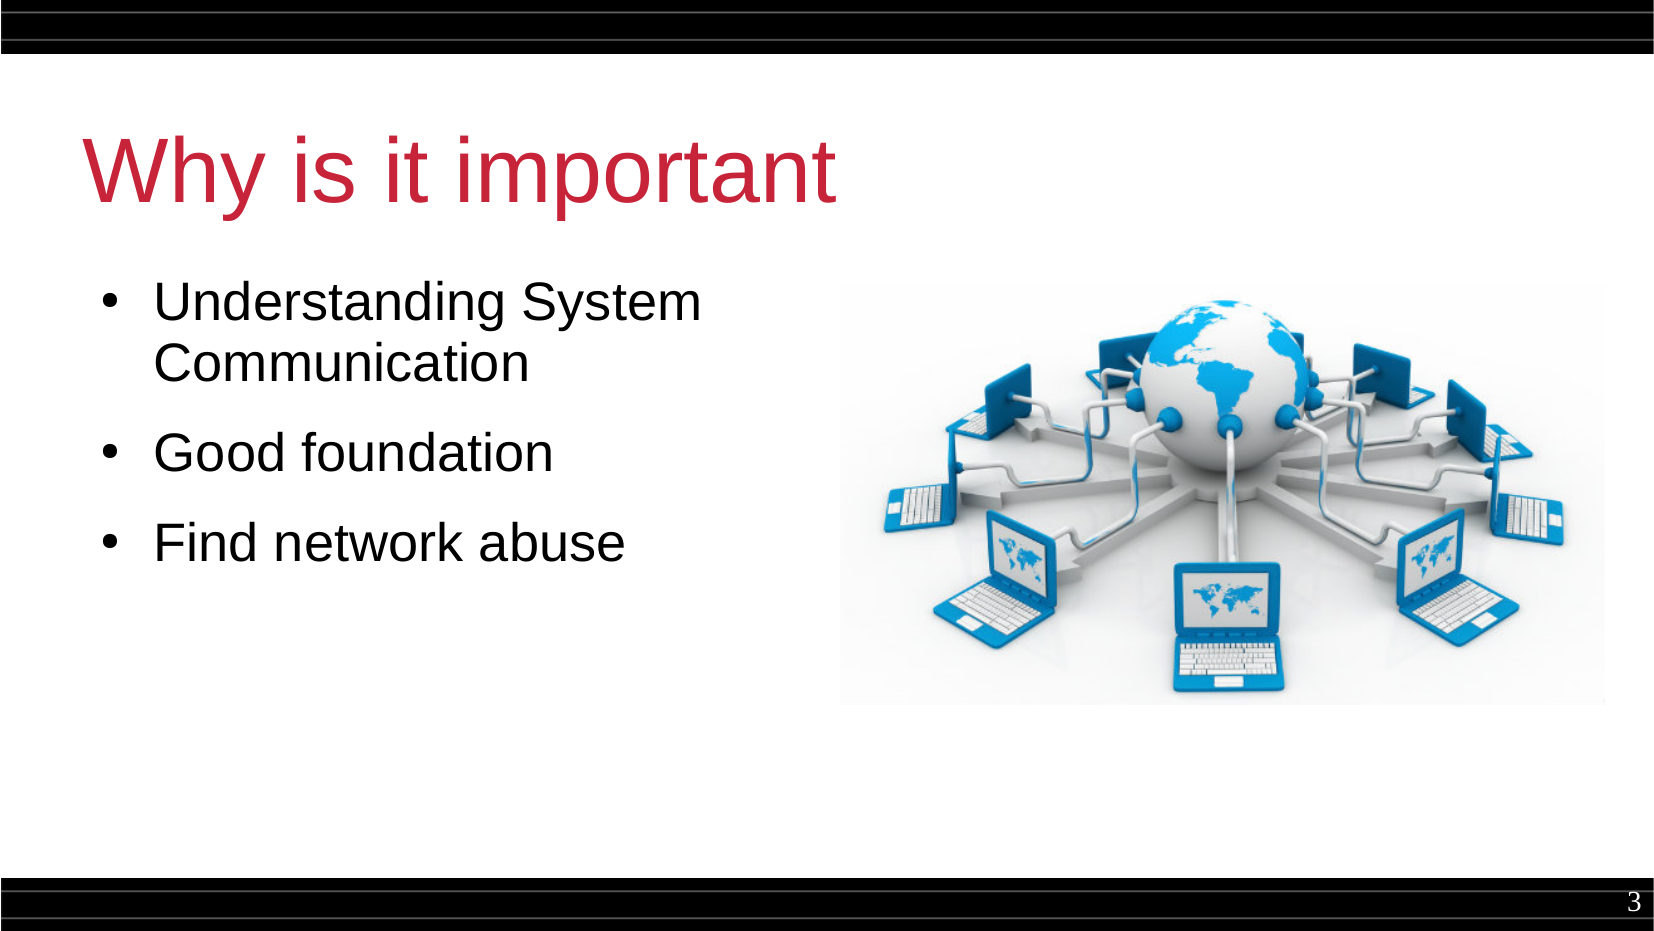

# Why is it important
Understanding System Communication
Good foundation
Find network abuse